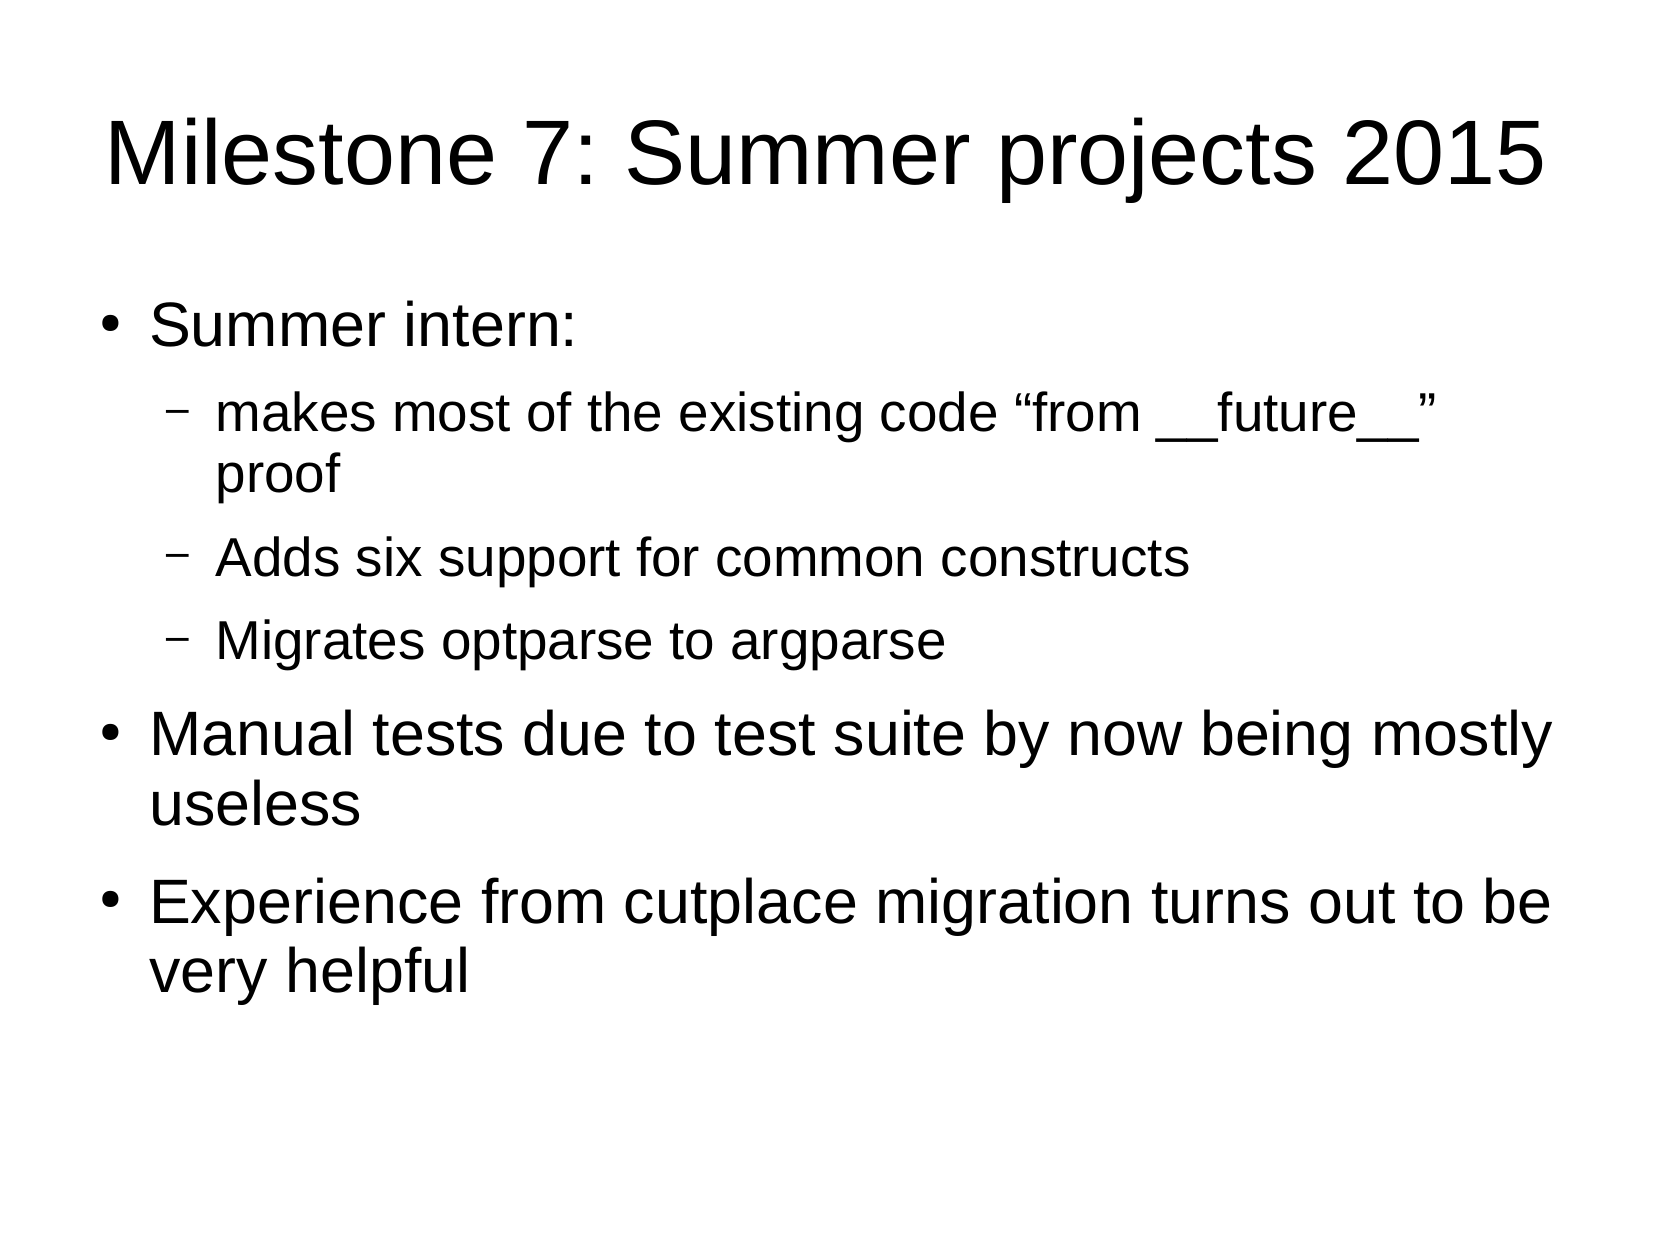

# Milestone 7: Summer projects 2015
Summer intern:
makes most of the existing code “from __future__” proof
Adds six support for common constructs
Migrates optparse to argparse
Manual tests due to test suite by now being mostly useless
Experience from cutplace migration turns out to be very helpful